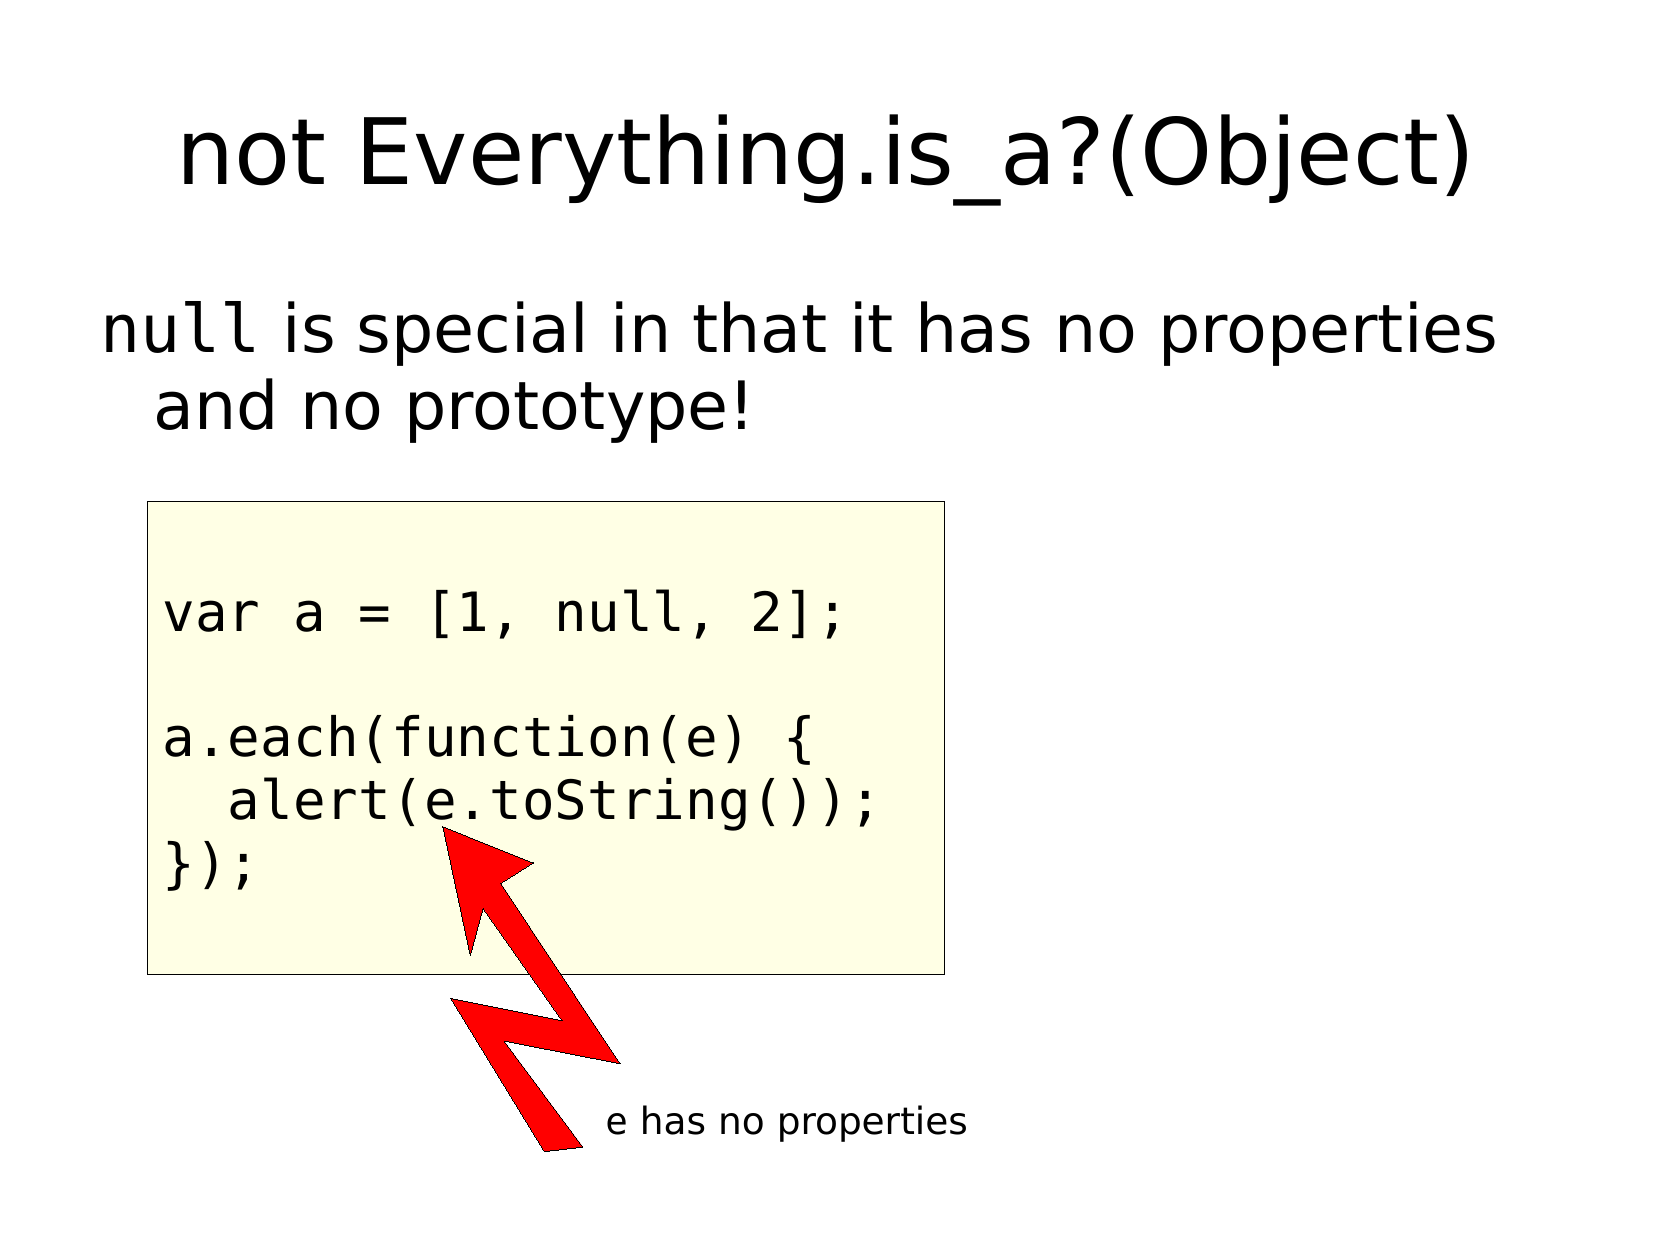

# not Everything.is_a?(Object)
null is special in that it has no properties and no prototype!
var a = [1, null, 2];
a.each(function(e) {
 alert(e.toString());
});
e has no properties